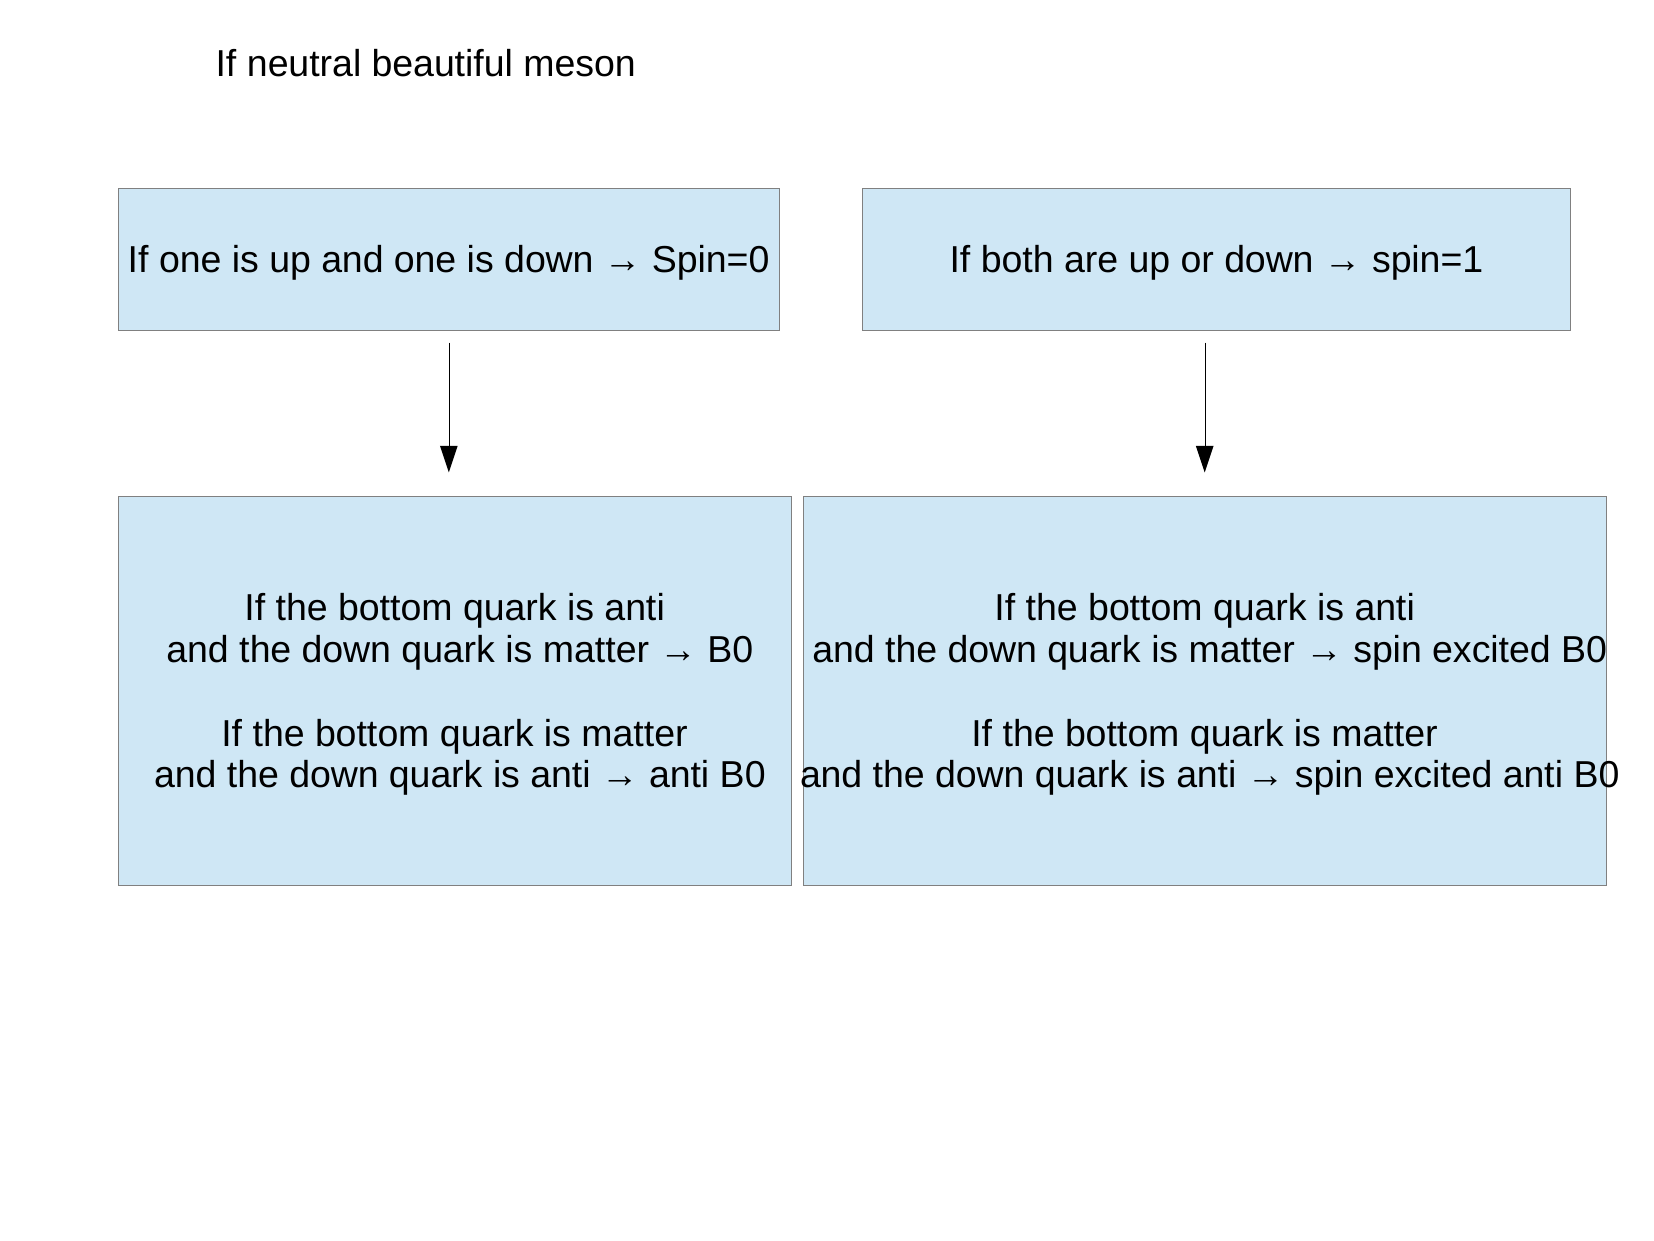

If neutral beautiful meson
If one is up and one is down → Spin=0
If both are up or down → spin=1
If the bottom quark is anti
 and the down quark is matter → B0
If the bottom quark is matter
 and the down quark is anti → anti B0
If the bottom quark is anti
 and the down quark is matter → spin excited B0
If the bottom quark is matter
 and the down quark is anti → spin excited anti B0